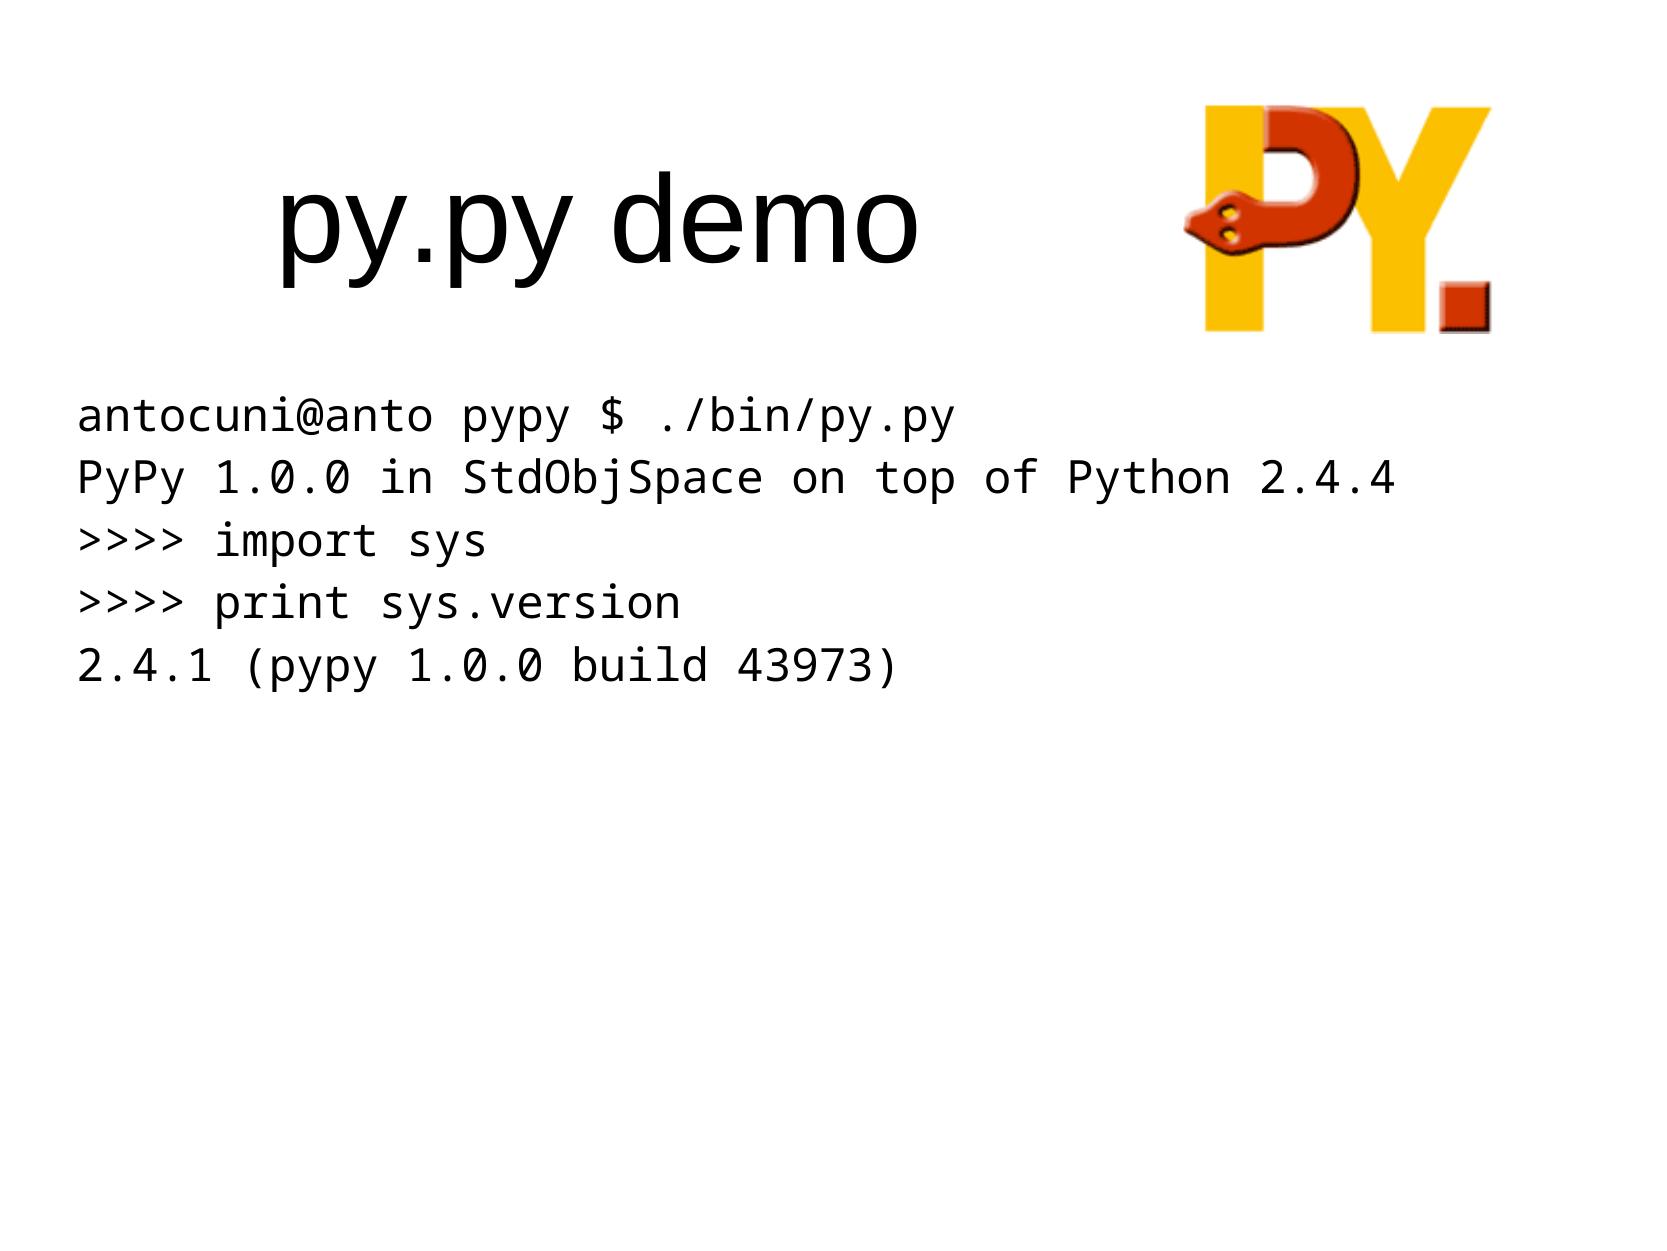

# py.py demo
antocuni@anto pypy $ ./bin/py.py
PyPy 1.0.0 in StdObjSpace on top of Python 2.4.4
>>>> import sys
>>>> print sys.version
2.4.1 (pypy 1.0.0 build 43973)